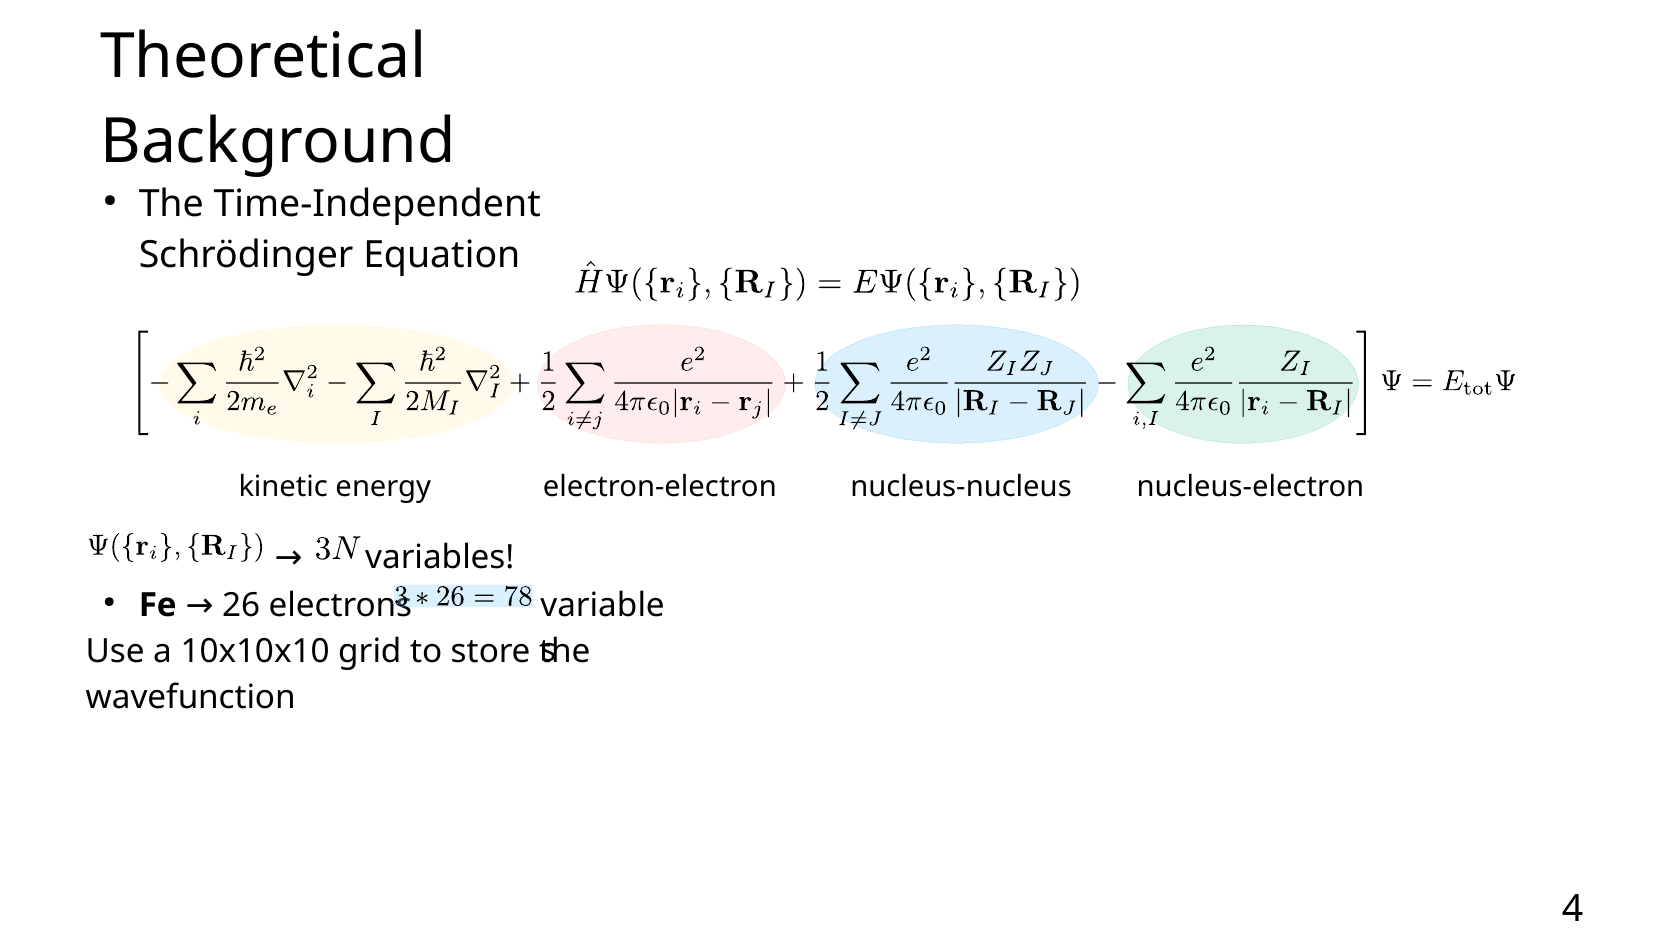

# Theoretical Background
The Time-Independent Schrödinger Equation
electron-electron
kinetic energy
nucleus-nucleus
nucleus-electron
→
variables!
Fe → 26 electrons
variables
Use a 10x10x10 grid to store the wavefunction